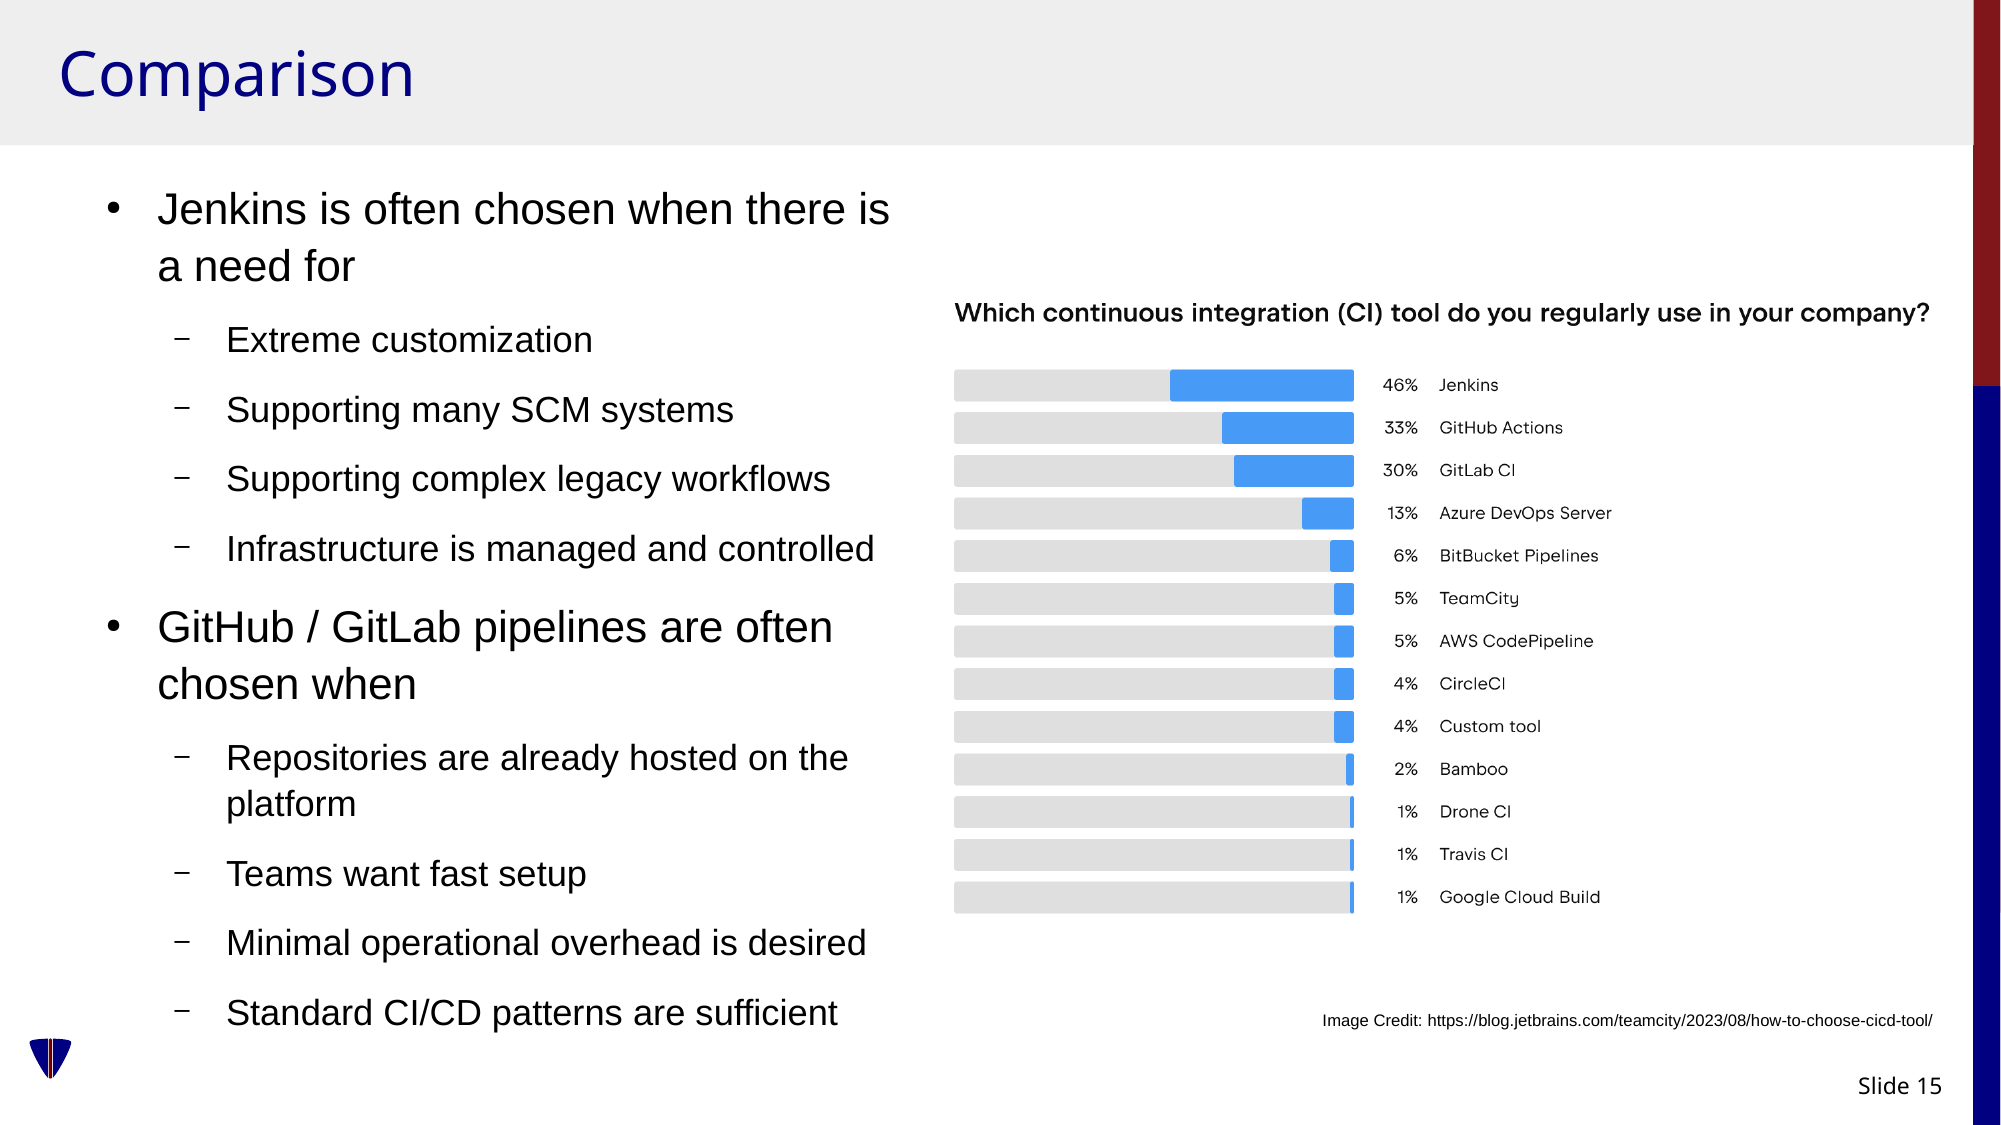

# Comparison
Jenkins is often chosen when there is a need for
Extreme customization
Supporting many SCM systems
Supporting complex legacy workflows
Infrastructure is managed and controlled
GitHub / GitLab pipelines are often chosen when
Repositories are already hosted on the platform
Teams want fast setup
Minimal operational overhead is desired
Standard CI/CD patterns are sufficient
Image Credit: https://blog.jetbrains.com/teamcity/2023/08/how-to-choose-cicd-tool/